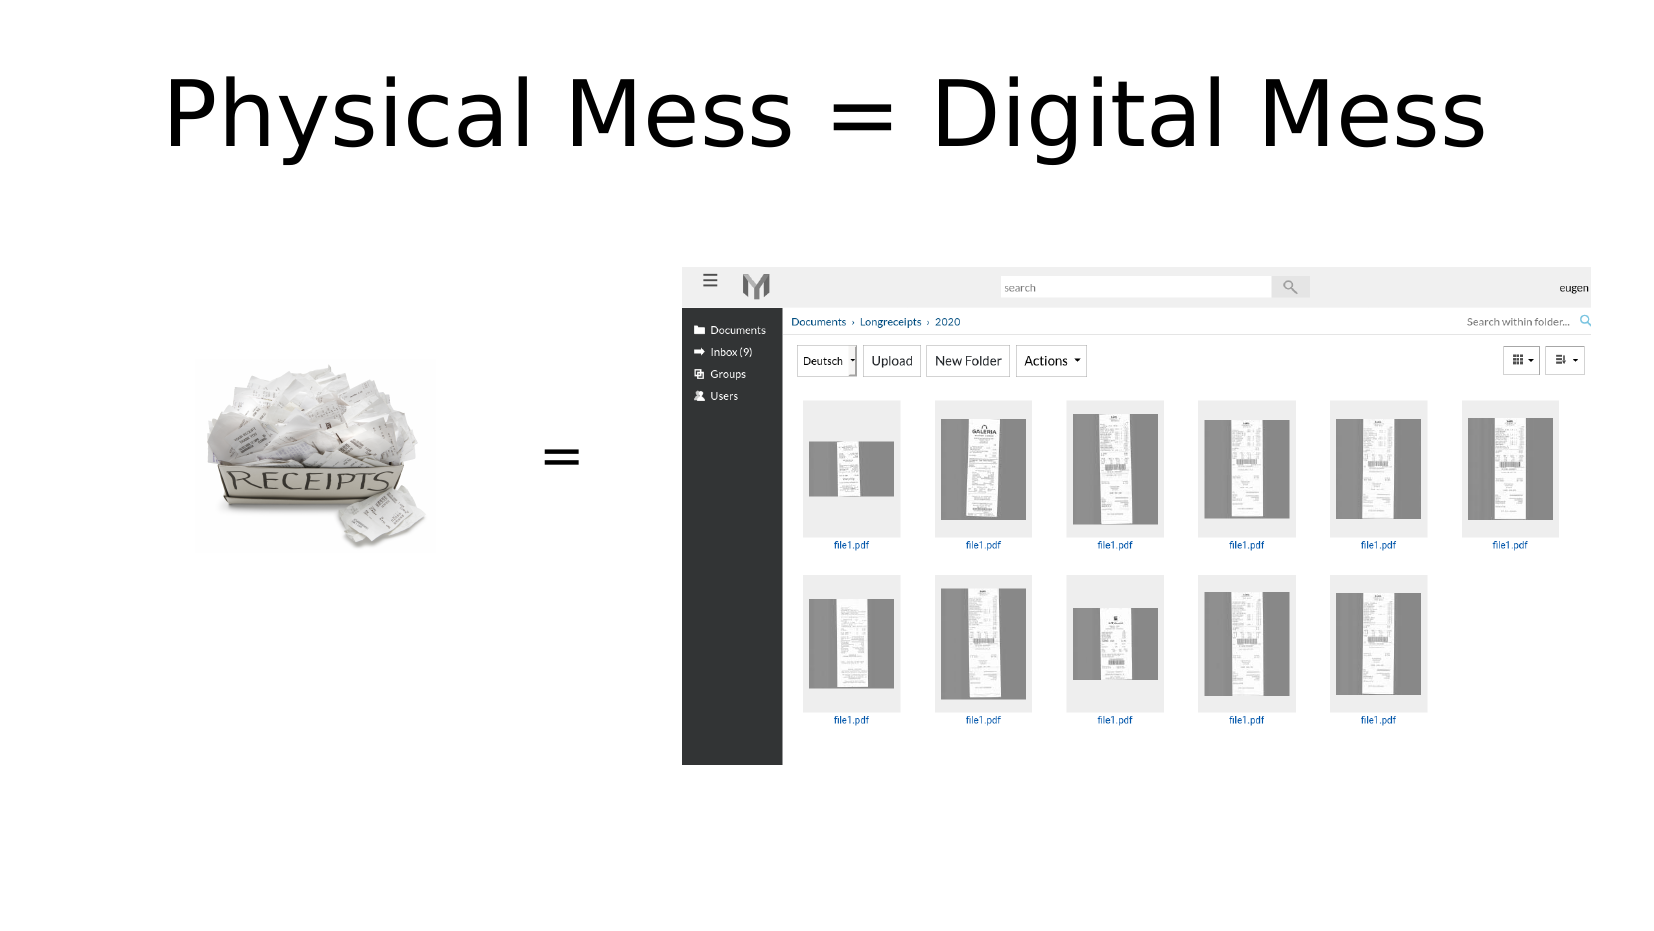

# Physical Mess = Digital Mess
=